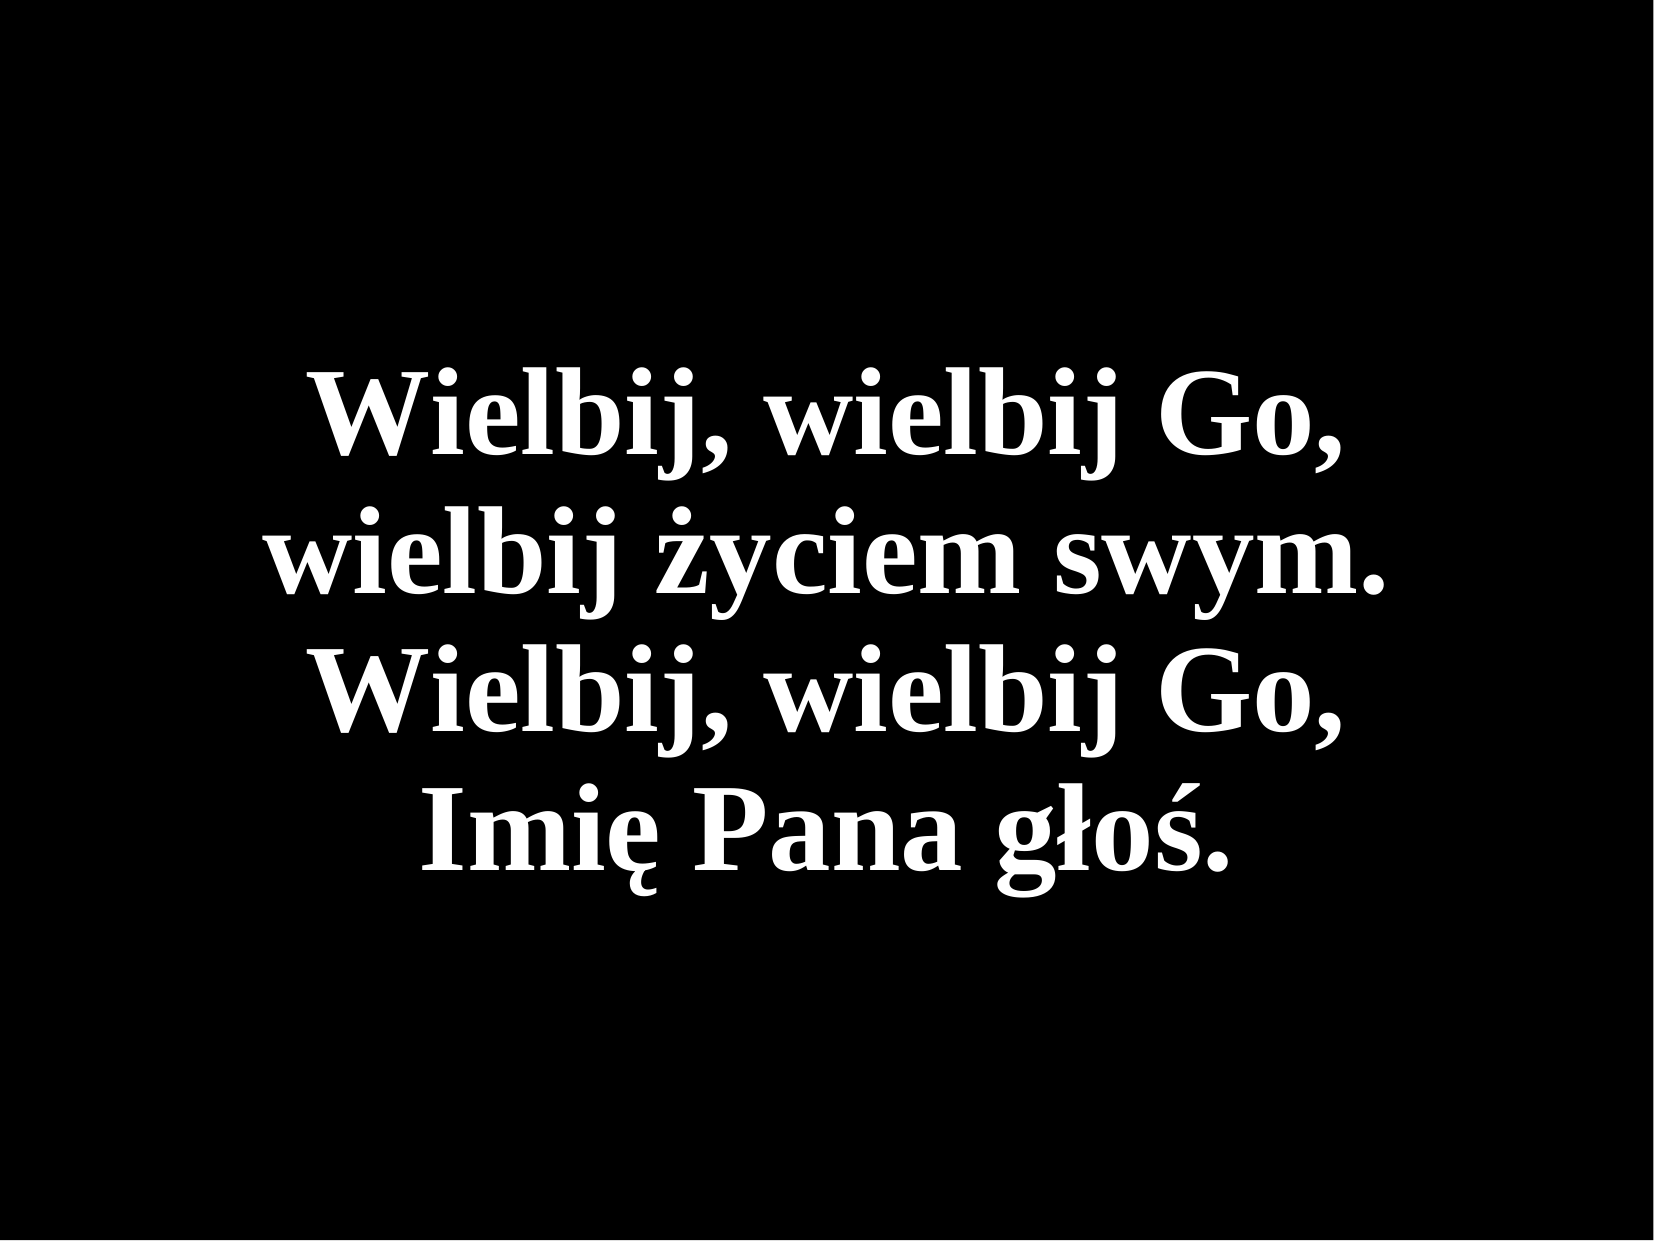

# Wielbij, wielbij Go, wielbij życiem swym. Wielbij, wielbij Go, Imię Pana głoś.